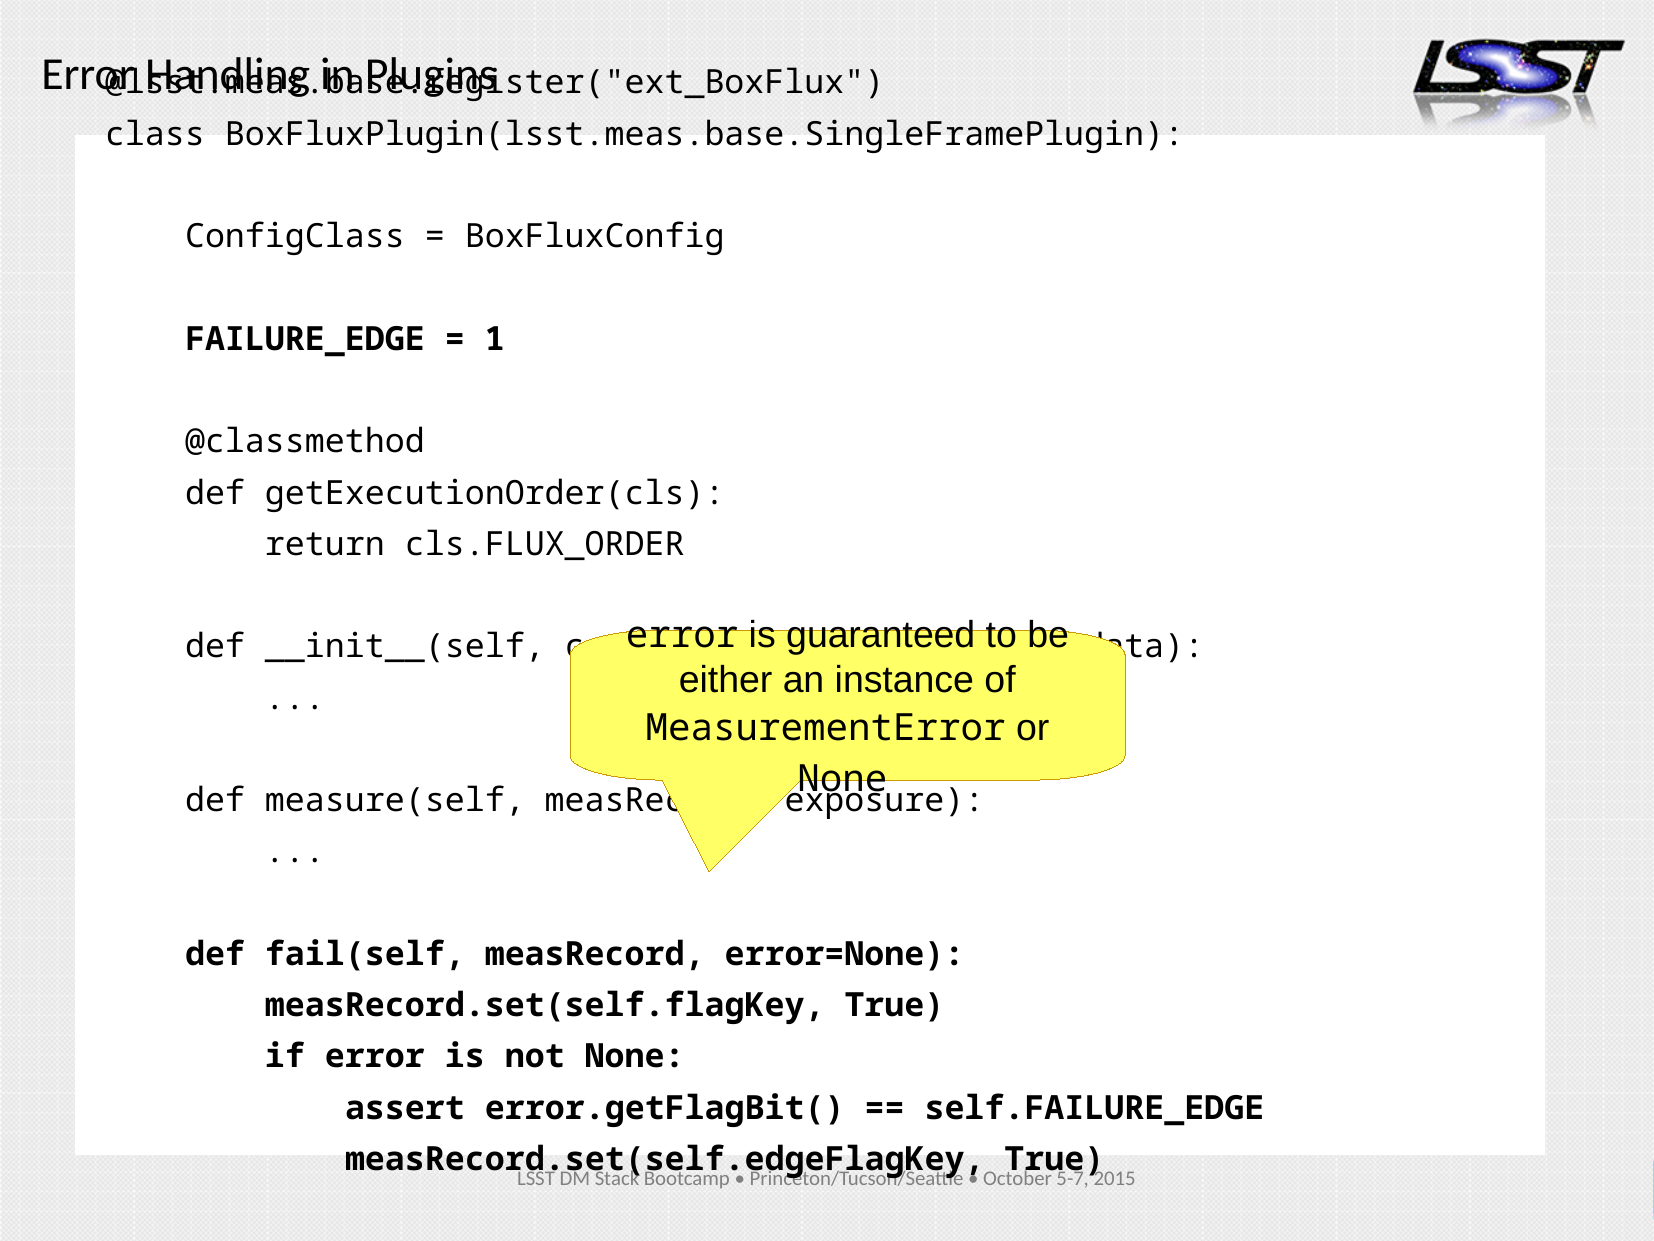

# Error Handling in Plugins
@lsst.meas.base.register("ext_BoxFlux")
class BoxFluxPlugin(lsst.meas.base.SingleFramePlugin):
 ConfigClass = BoxFluxConfig
 FAILURE_EDGE = 1
 @classmethod
 def getExecutionOrder(cls):
 return cls.FLUX_ORDER
 def __init__(self, config, name, schema, metadata):
 ...
 def measure(self, measRecord, exposure):
 ...
 def fail(self, measRecord, error=None):
 measRecord.set(self.flagKey, True)
 if error is not None:
 assert error.getFlagBit() == self.FAILURE_EDGE
 measRecord.set(self.edgeFlagKey, True)
error is guaranteed to be either an instance of MeasurementError or None